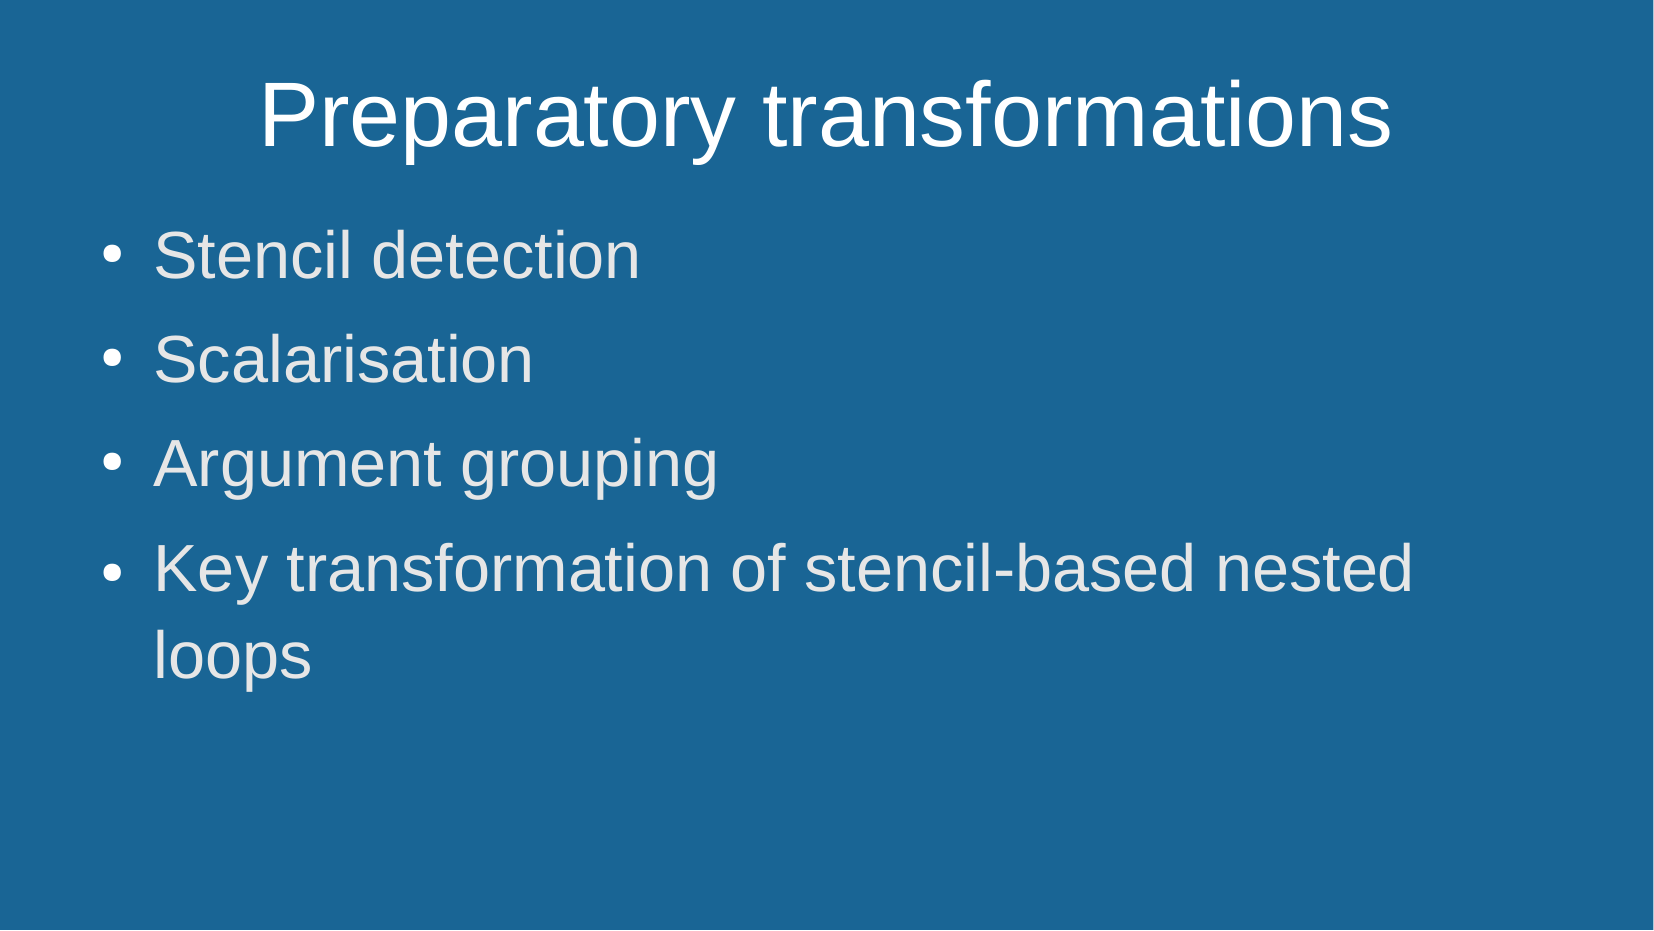

# Preparatory transformations
Stencil detection
Scalarisation
Argument grouping
﻿Key transformation of stencil-based nested loops